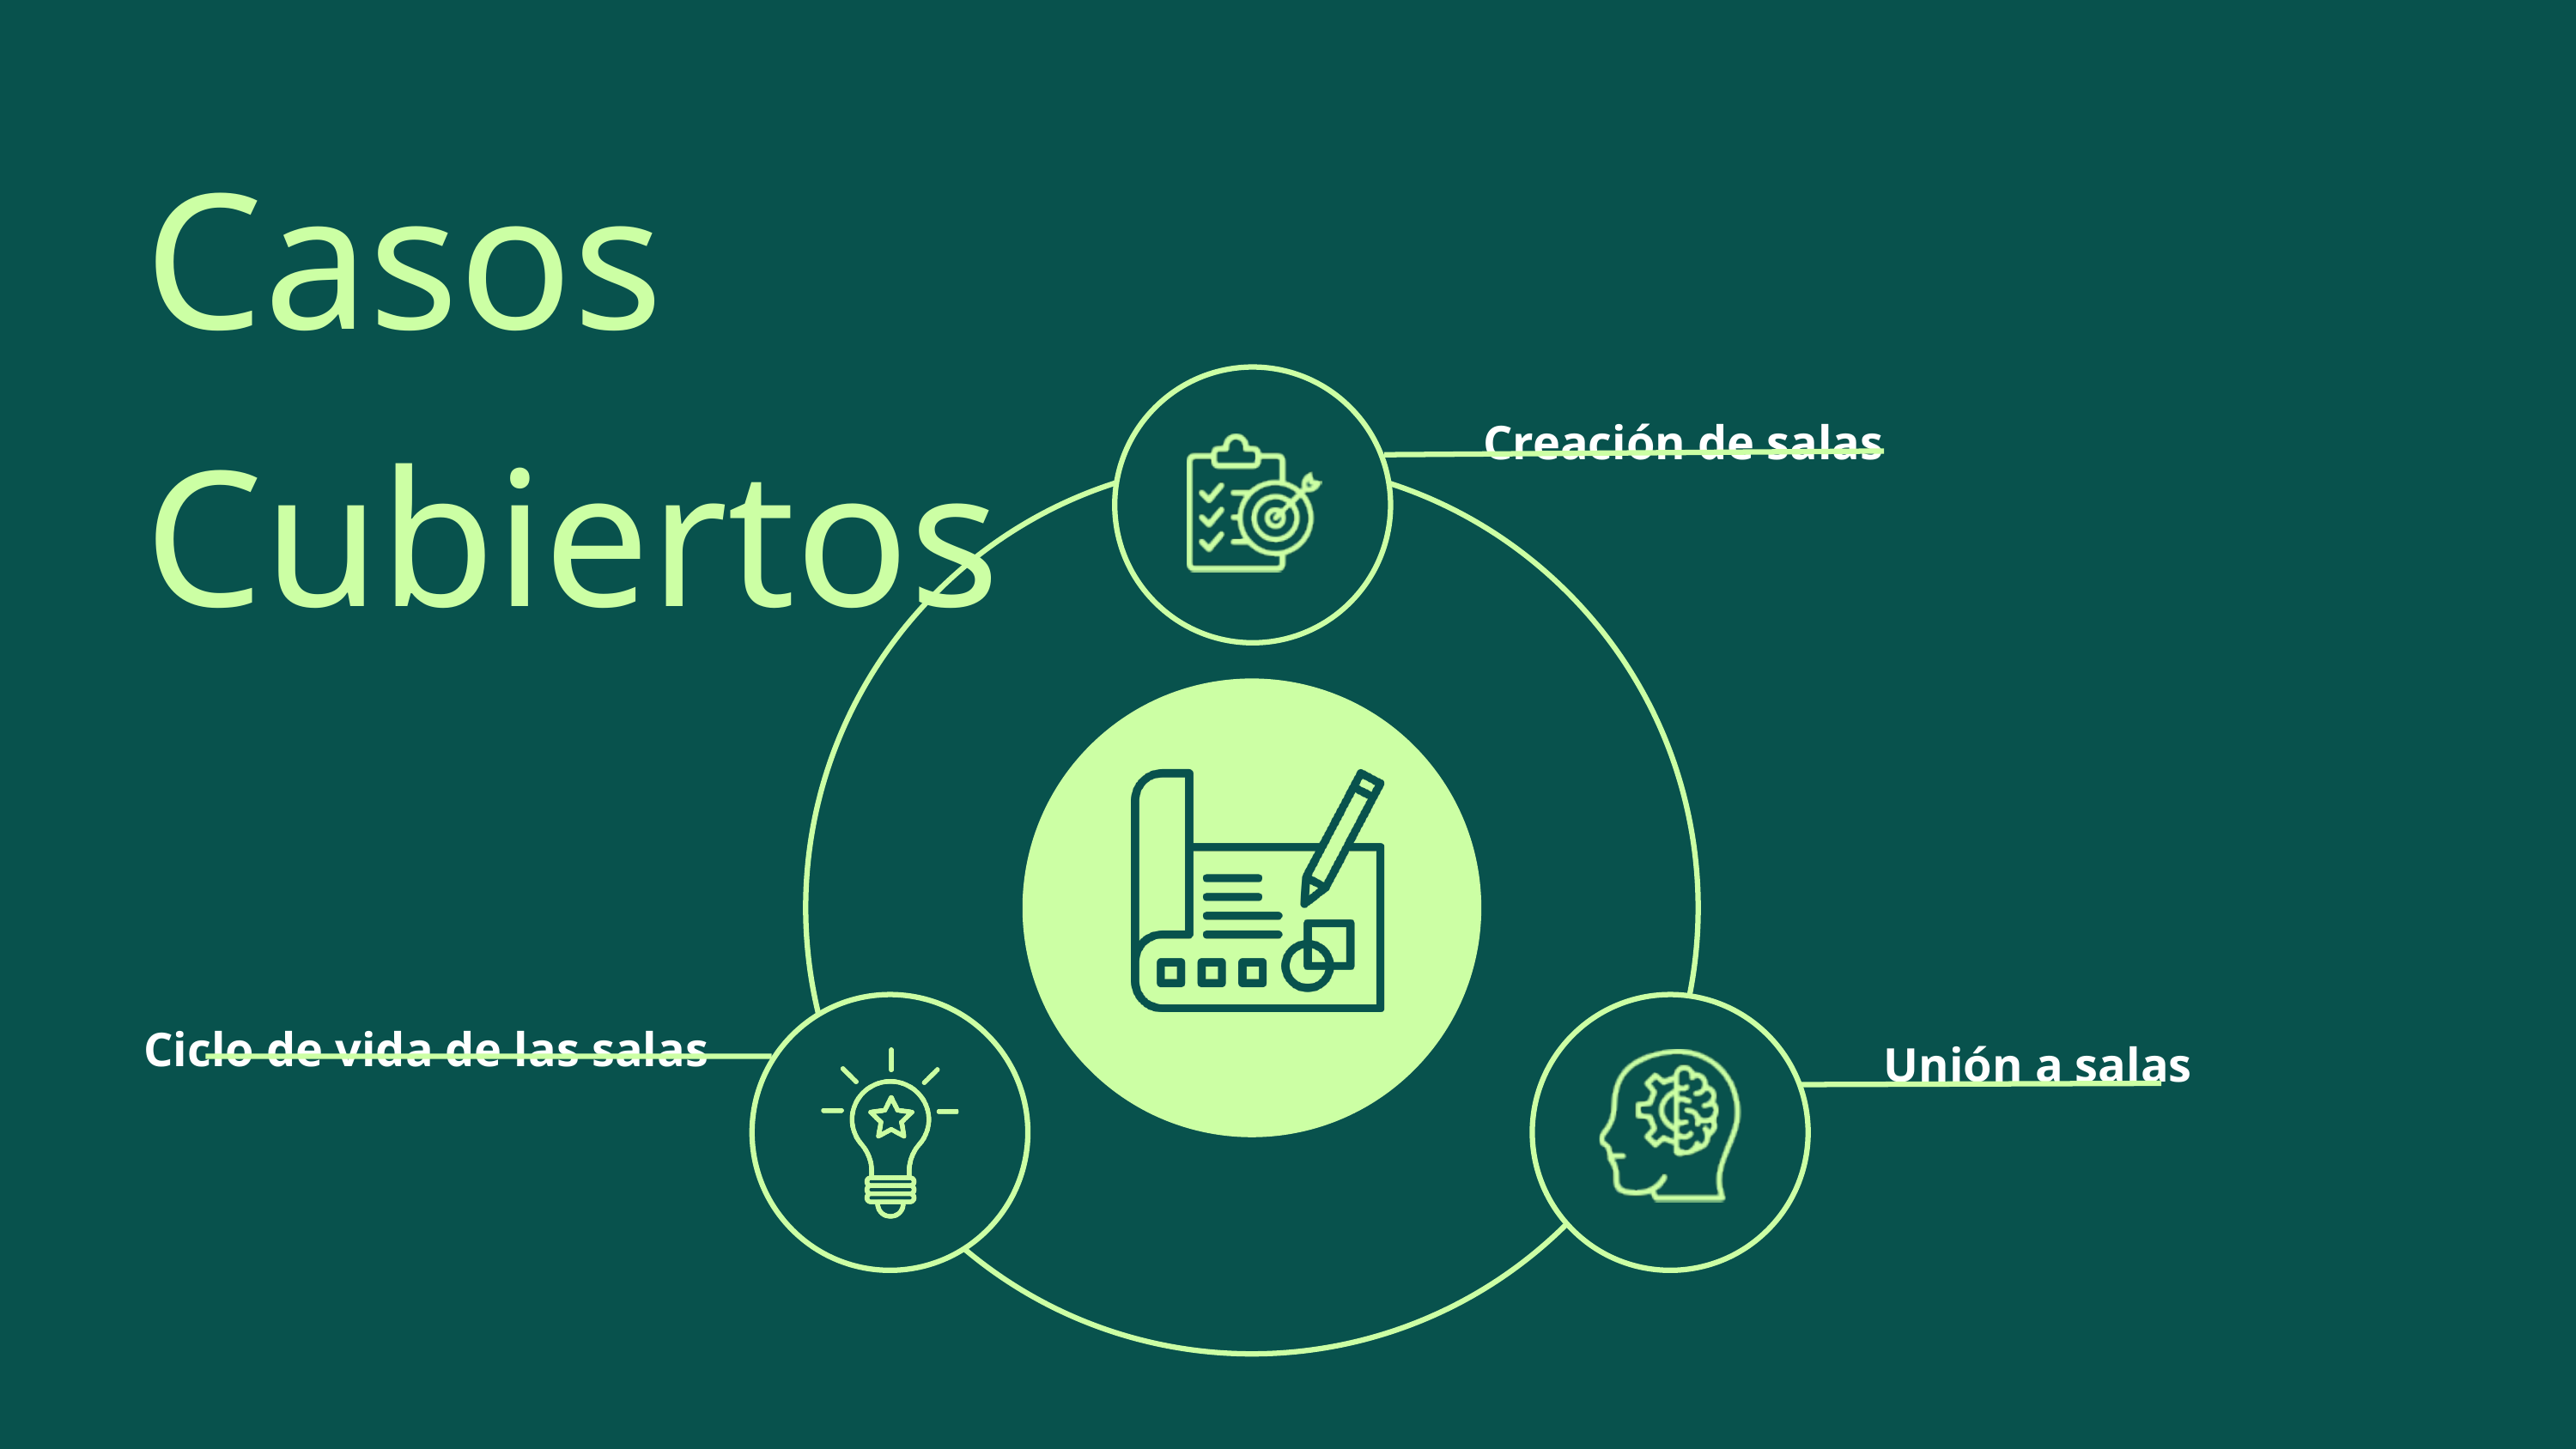

Casos Cubiertos
Creación de salas
Ciclo de vida de las salas
Unión a salas